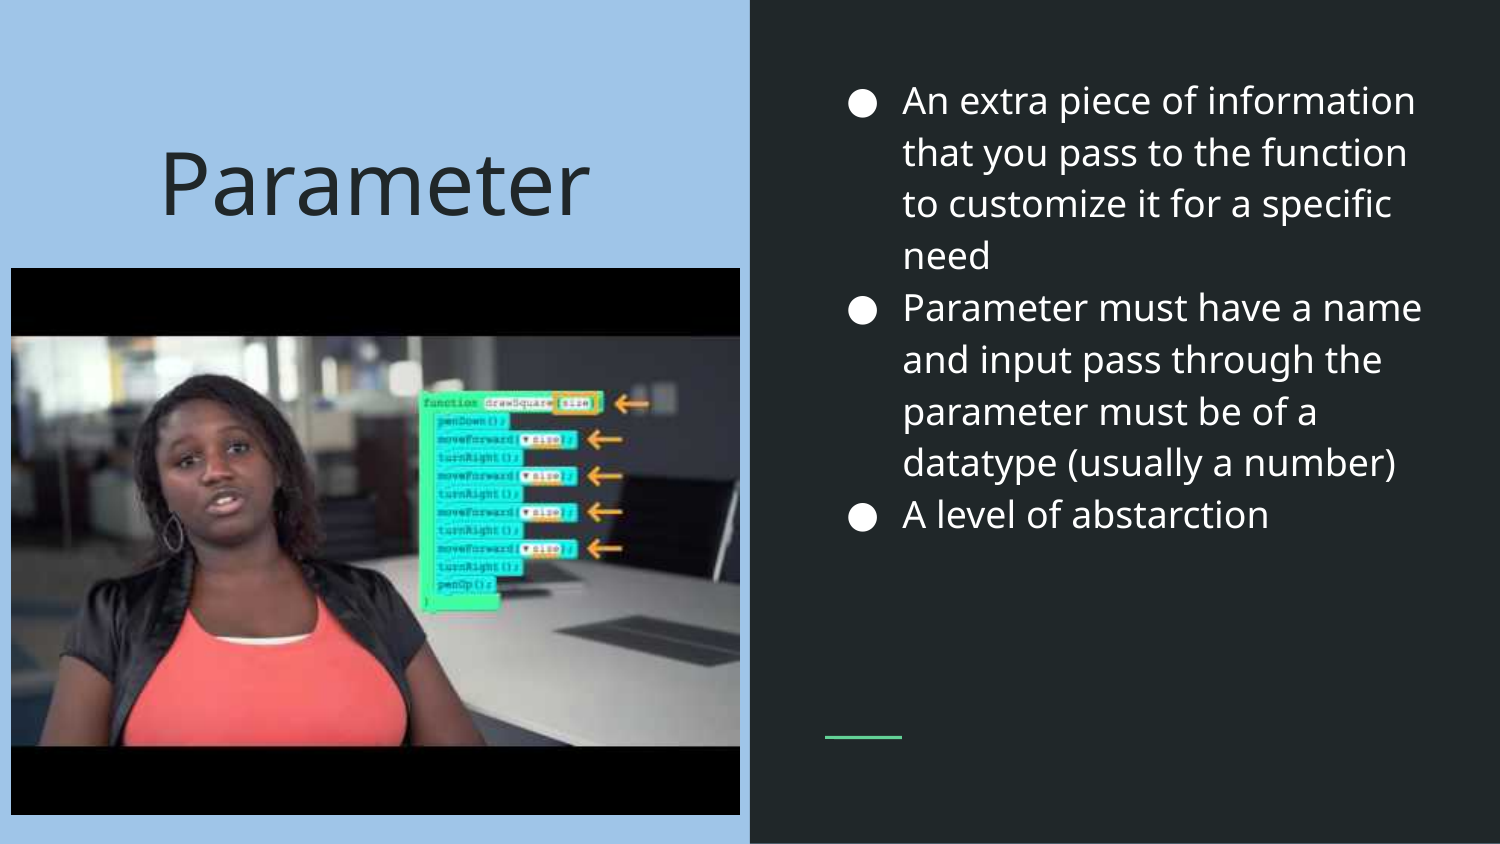

# Parameter
An extra piece of information that you pass to the function to customize it for a specific need
Parameter must have a name and input pass through the parameter must be of a datatype (usually a number)
A level of abstarction